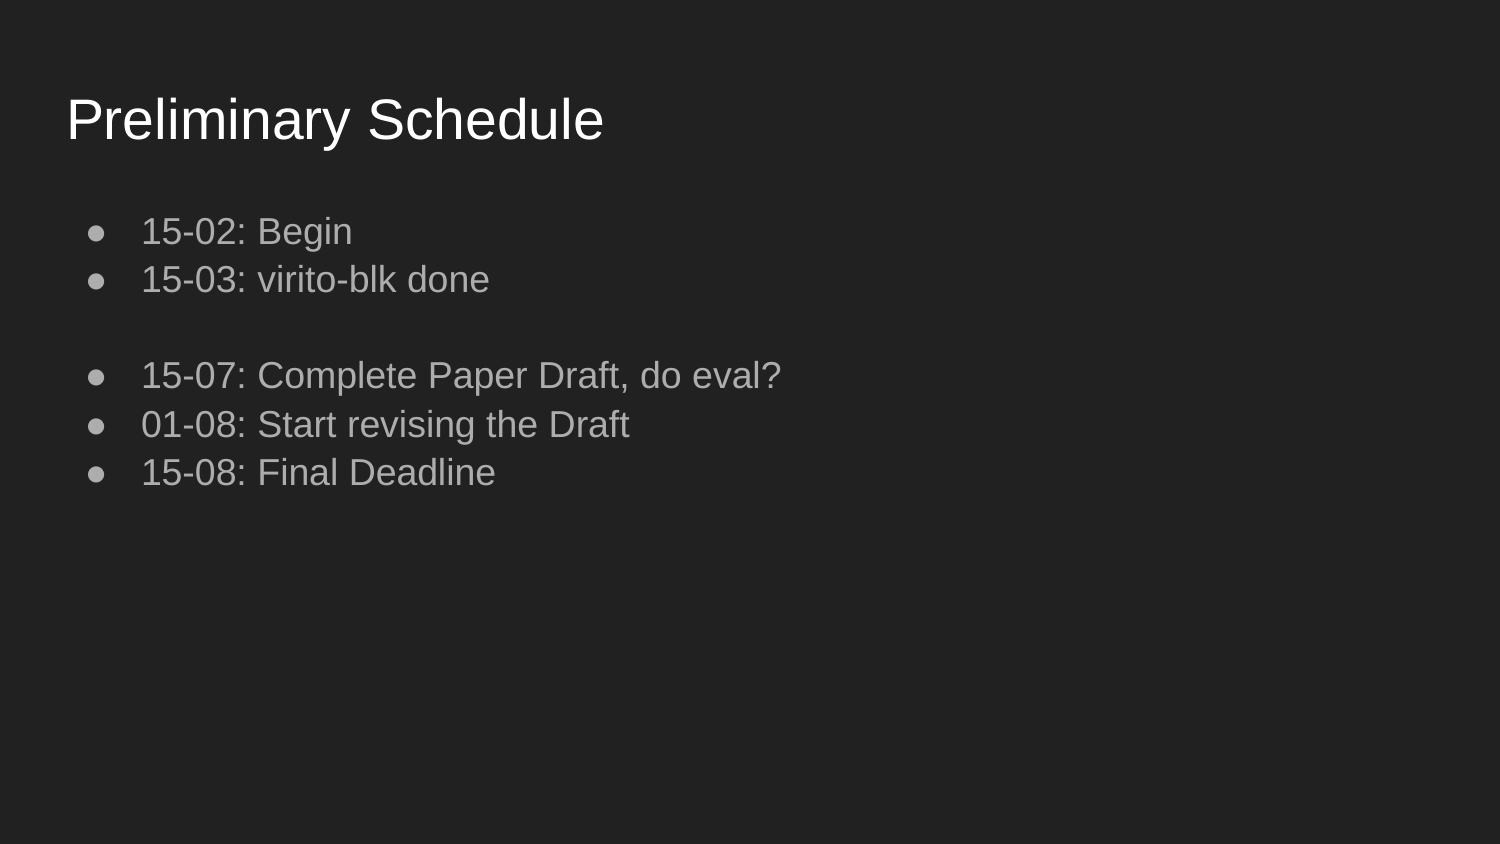

# Preliminary Schedule
15-02: Begin
15-03: virito-blk done
15-07: Complete Paper Draft, do eval?
01-08: Start revising the Draft
15-08: Final Deadline